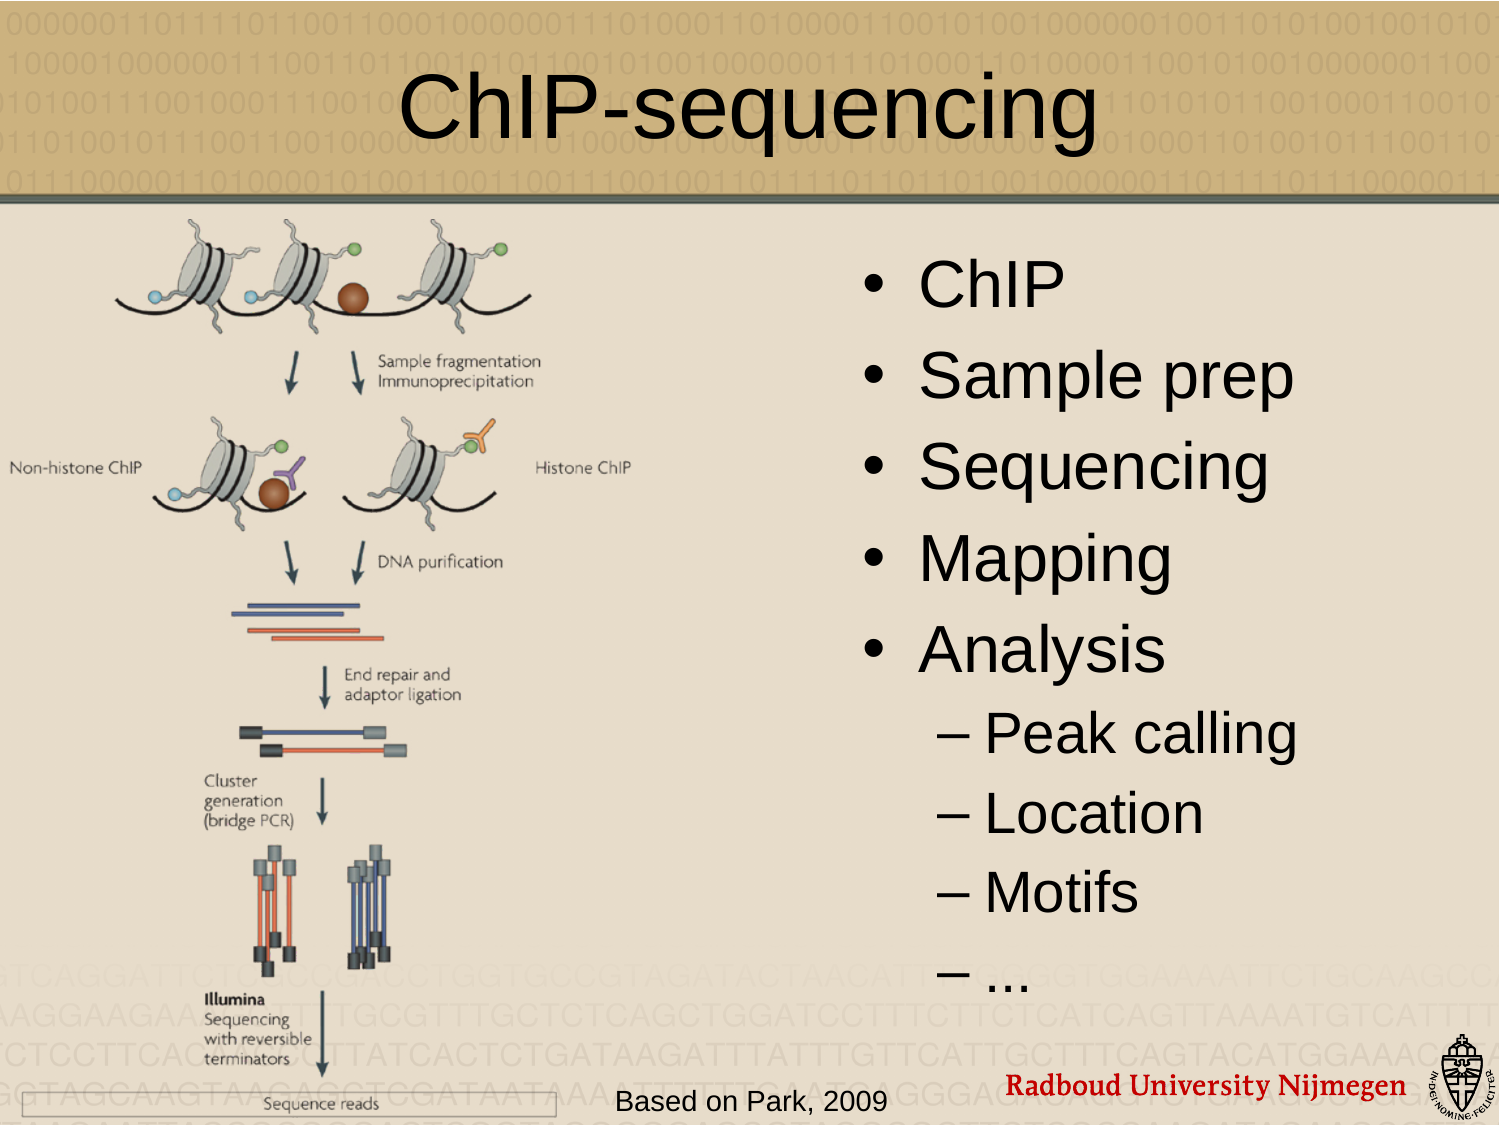

# ChIP-sequencing
ChIP
Sample prep
Sequencing
Mapping
Analysis
Peak calling
Location
Motifs
...
Based on Park, 2009